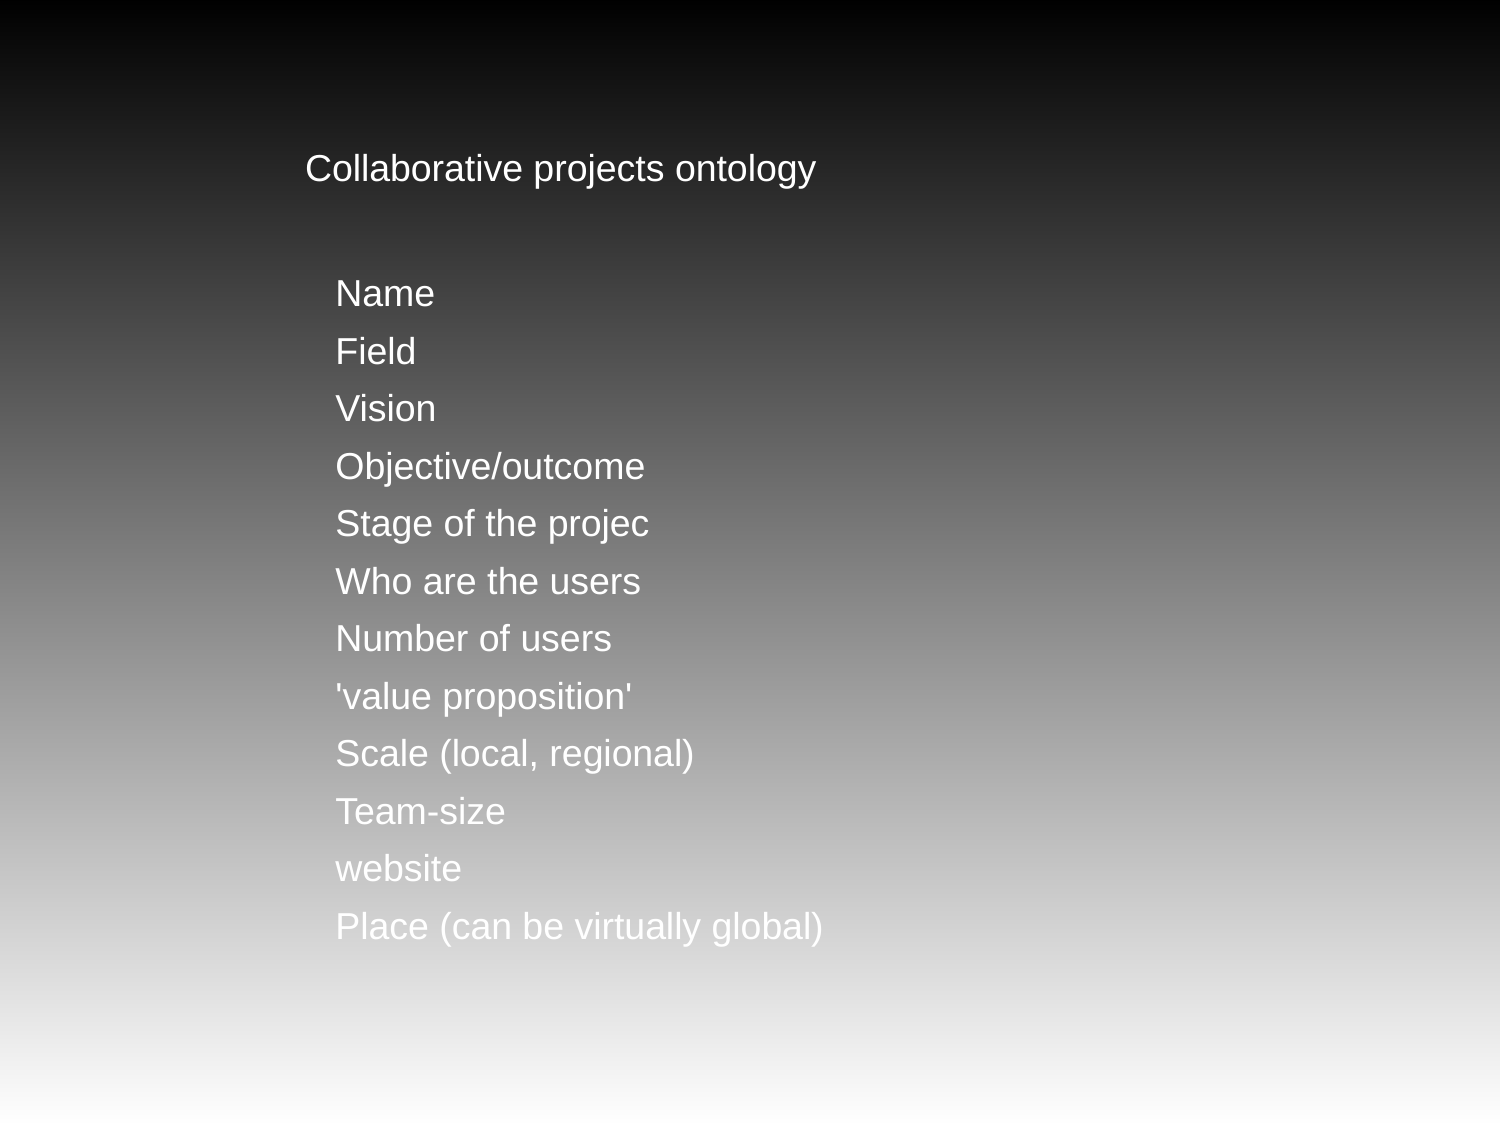

Collaborative projects ontology
# Name
Field
Vision
Objective/outcome
Stage of the projec
Who are the users
Number of users
'value proposition'
Scale (local, regional)
Team-size
website
Place (can be virtually global)